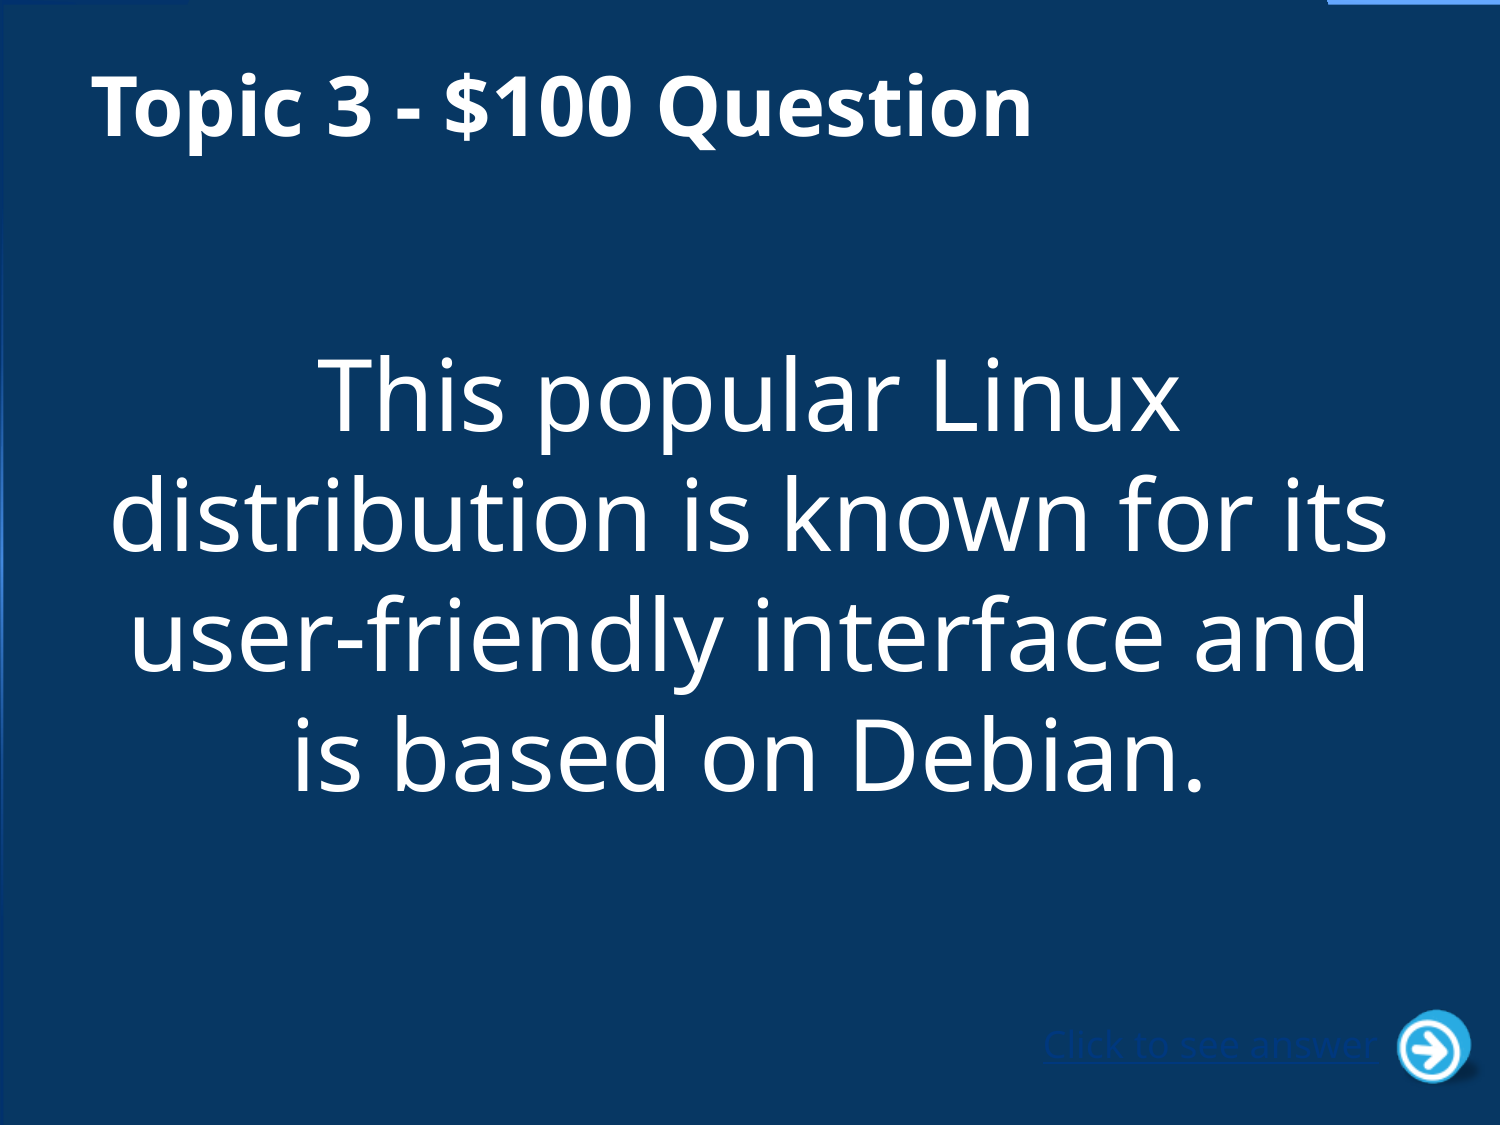

Topic 3 - $100 Question
# This popular Linux distribution is known for its user-friendly interface and is based on Debian.
Click to see answer